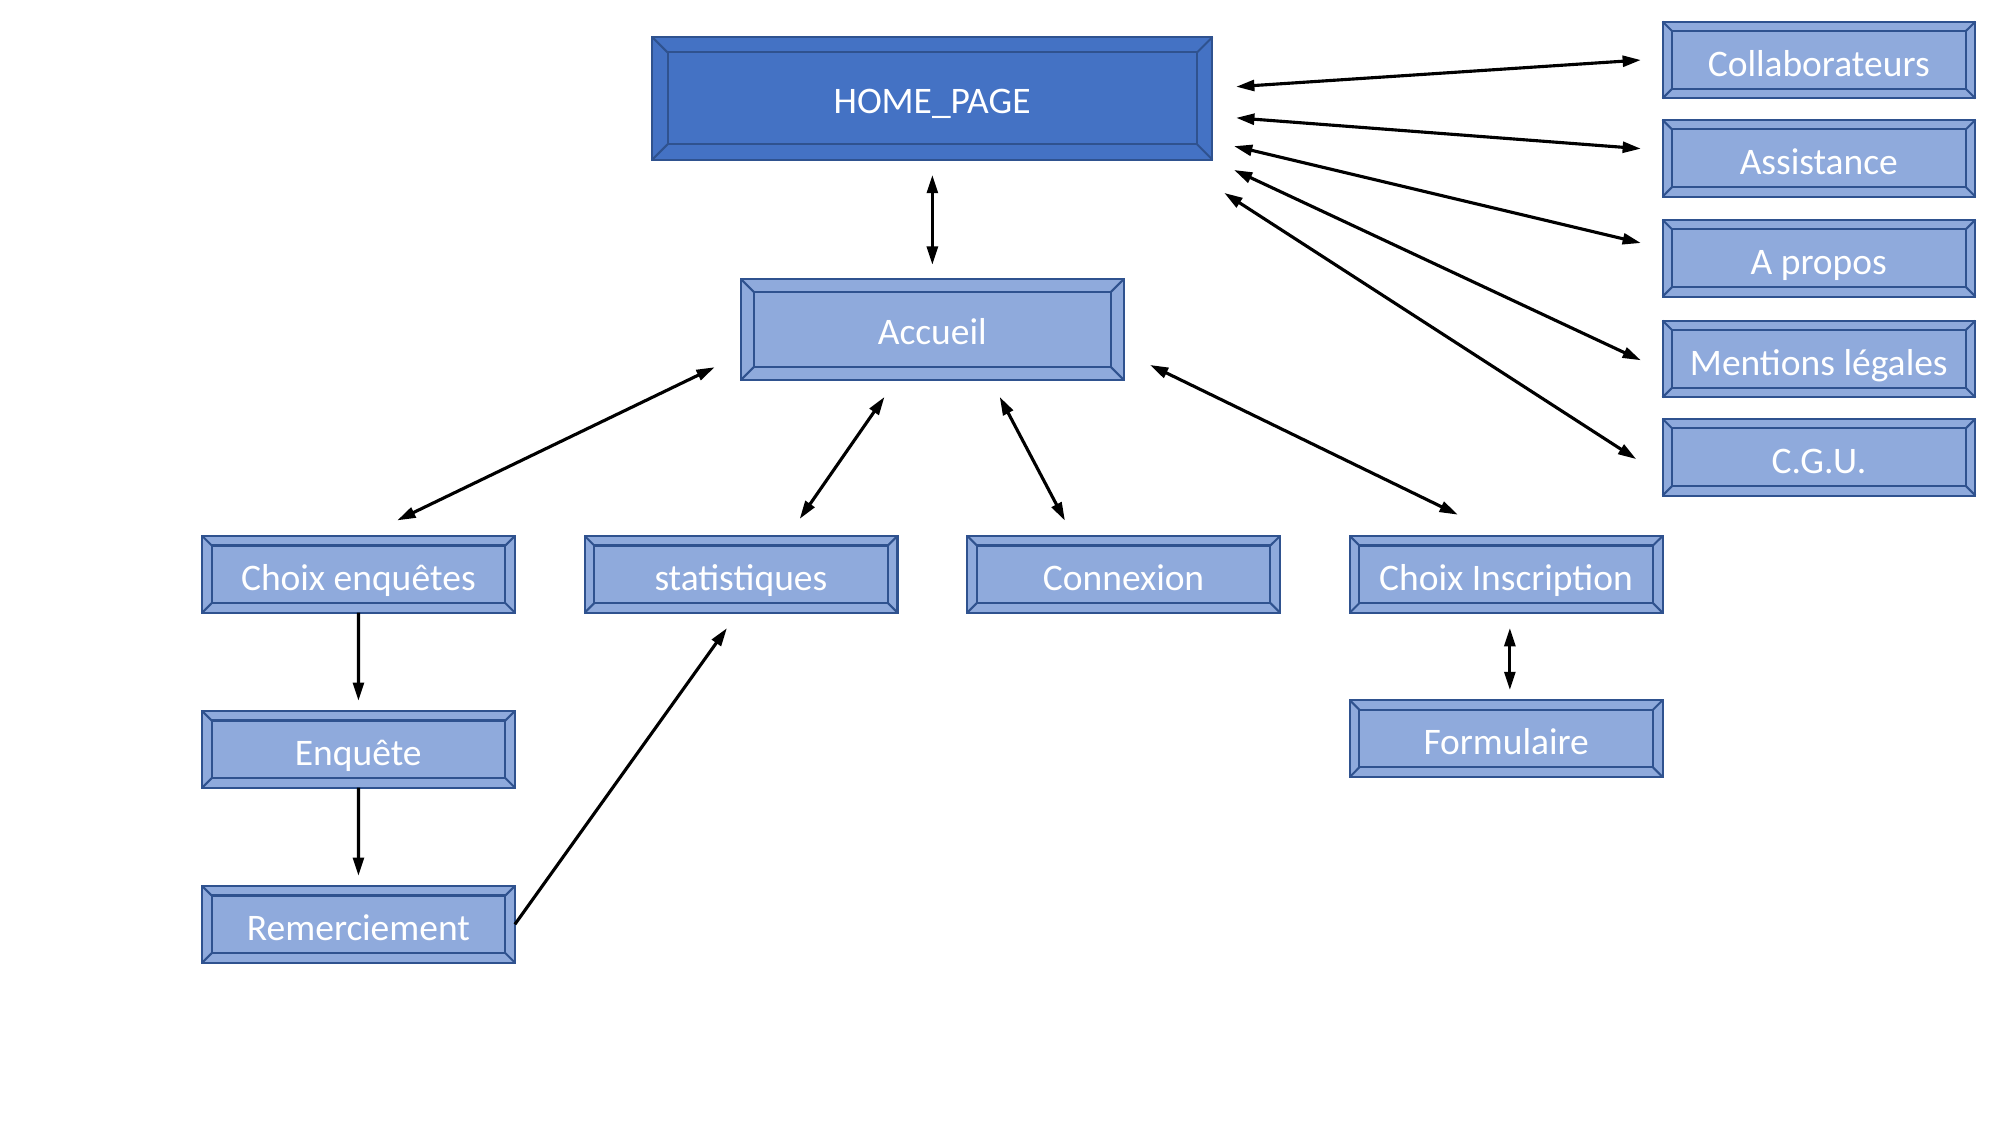

Collaborateurs
HOME_PAGE
Assistance
A propos
Accueil
Mentions légales
C.G.U.
Choix enquêtes
statistiques
Connexion
Choix Inscription
Formulaire
Enquête
Remerciement